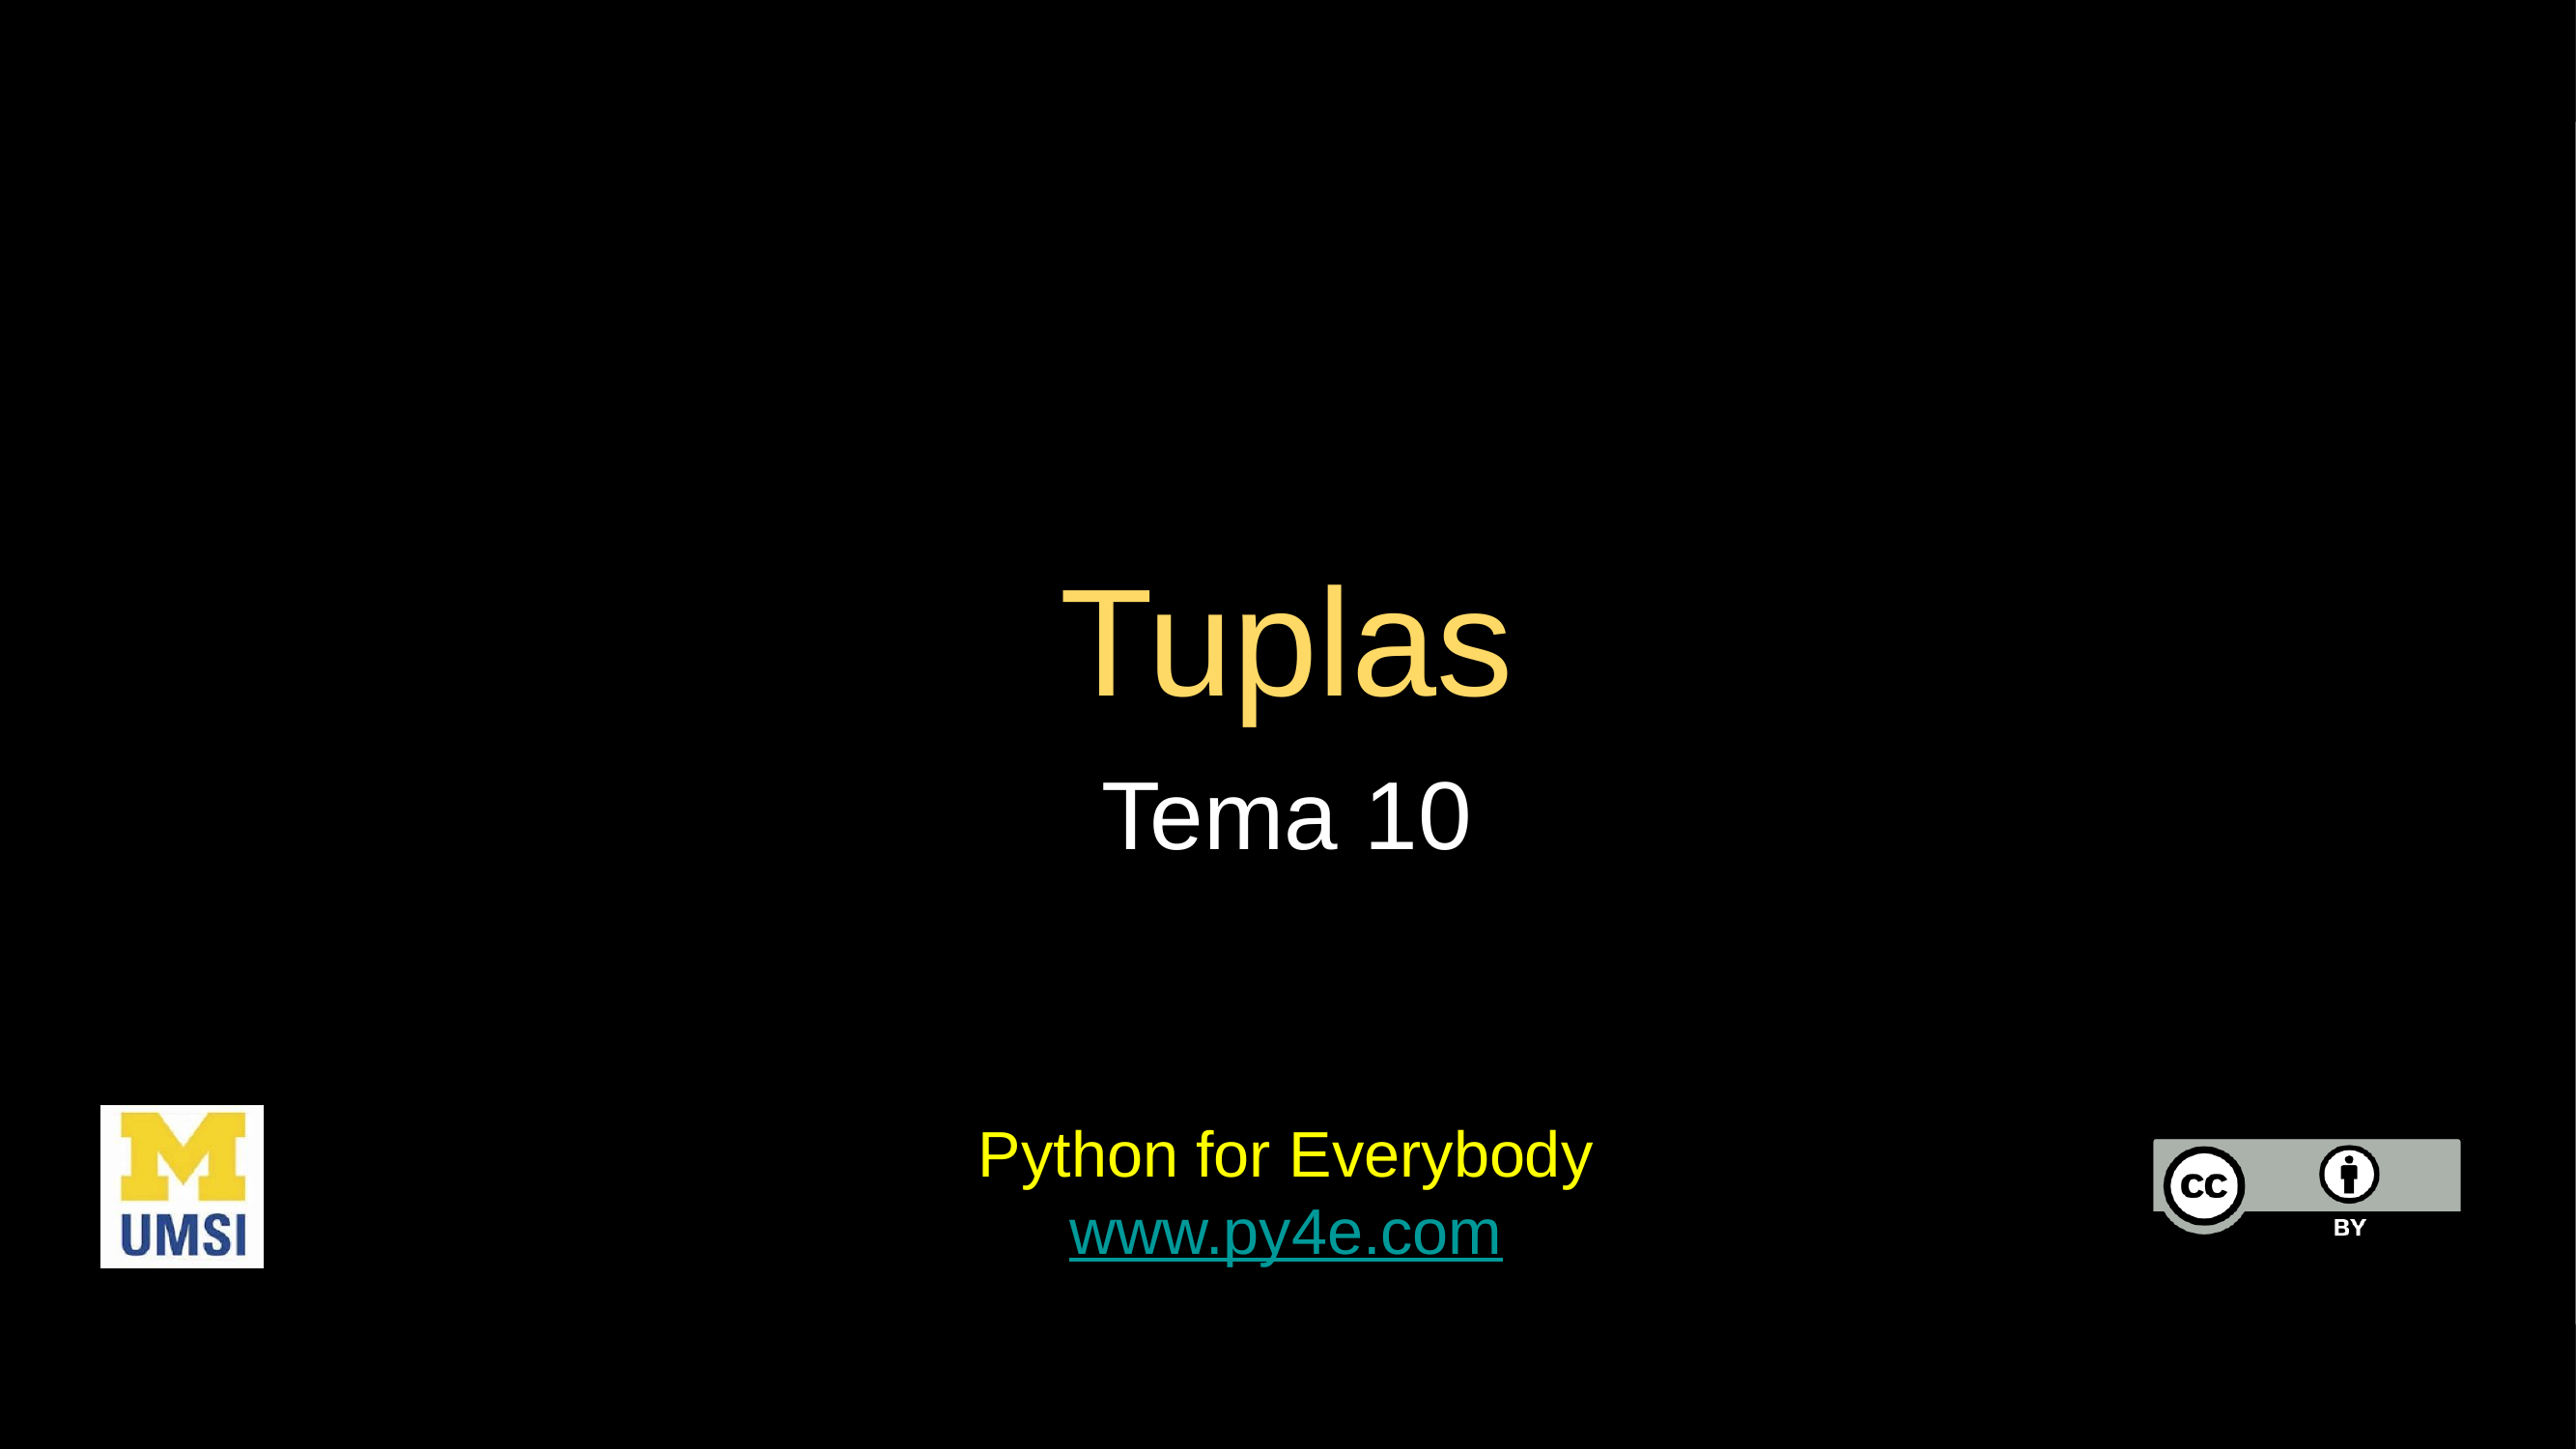

# Tuplas
Tema 10
Python for Everybody
www.py4e.com